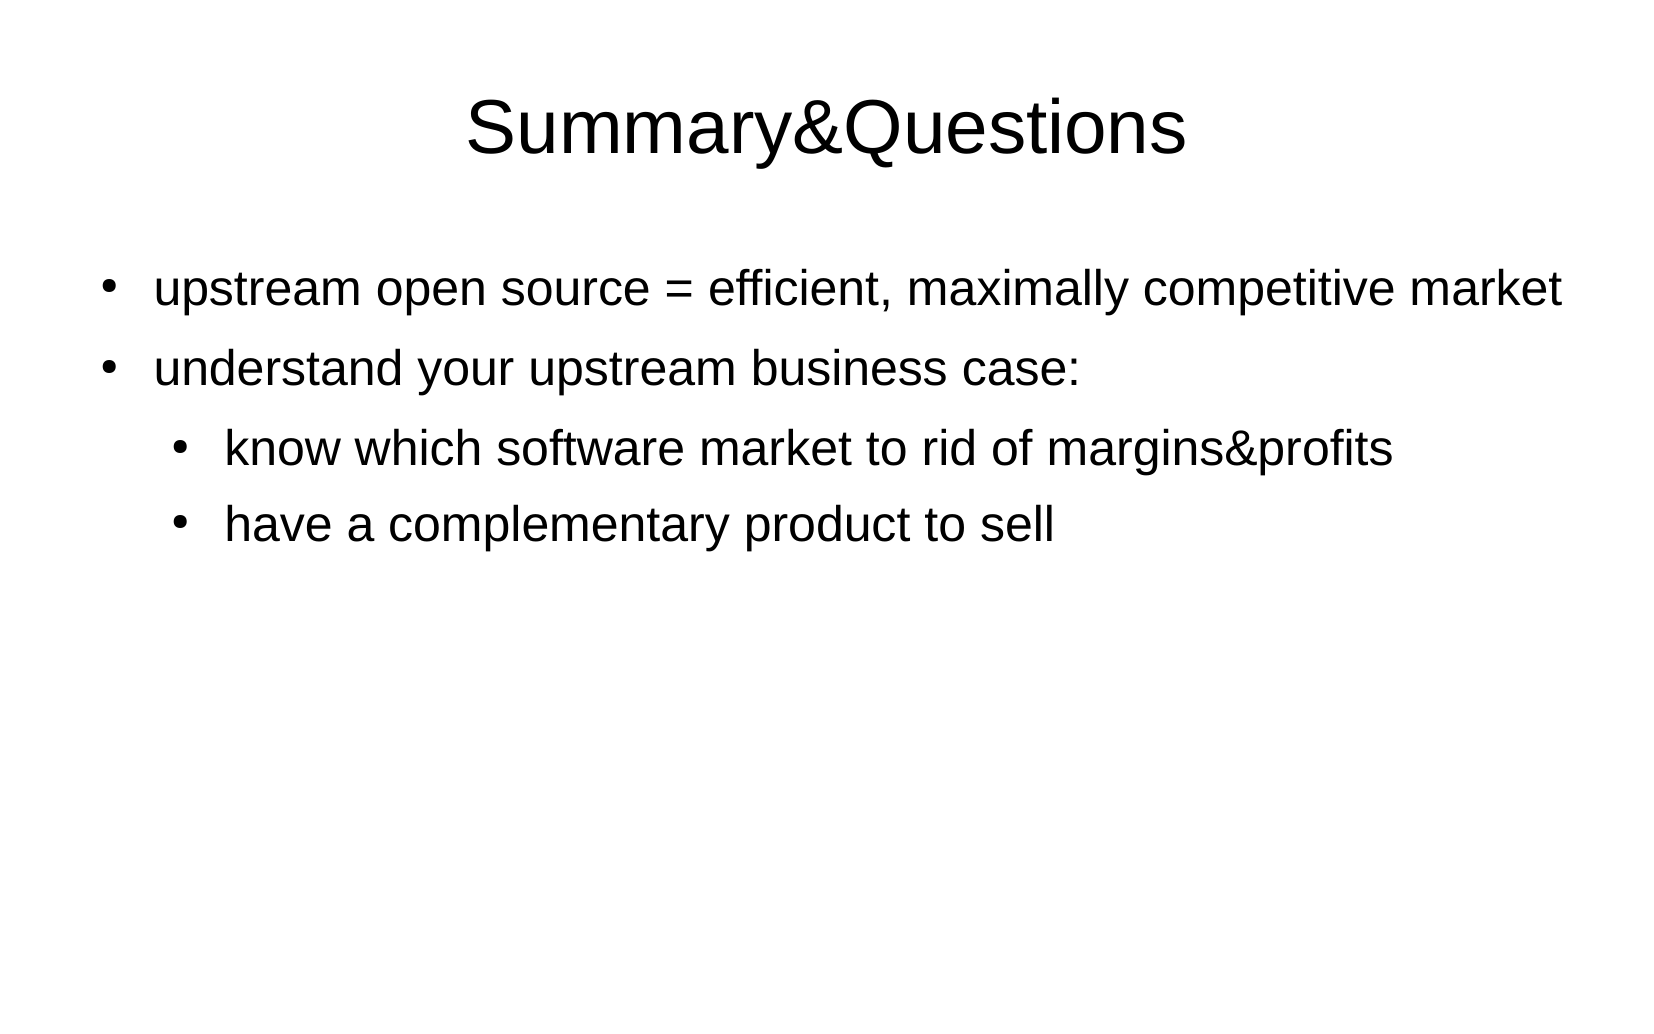

# Summary&Questions
upstream open source = efficient, maximally competitive market
understand your upstream business case:
know which software market to rid of margins&profits
have a complementary product to sell